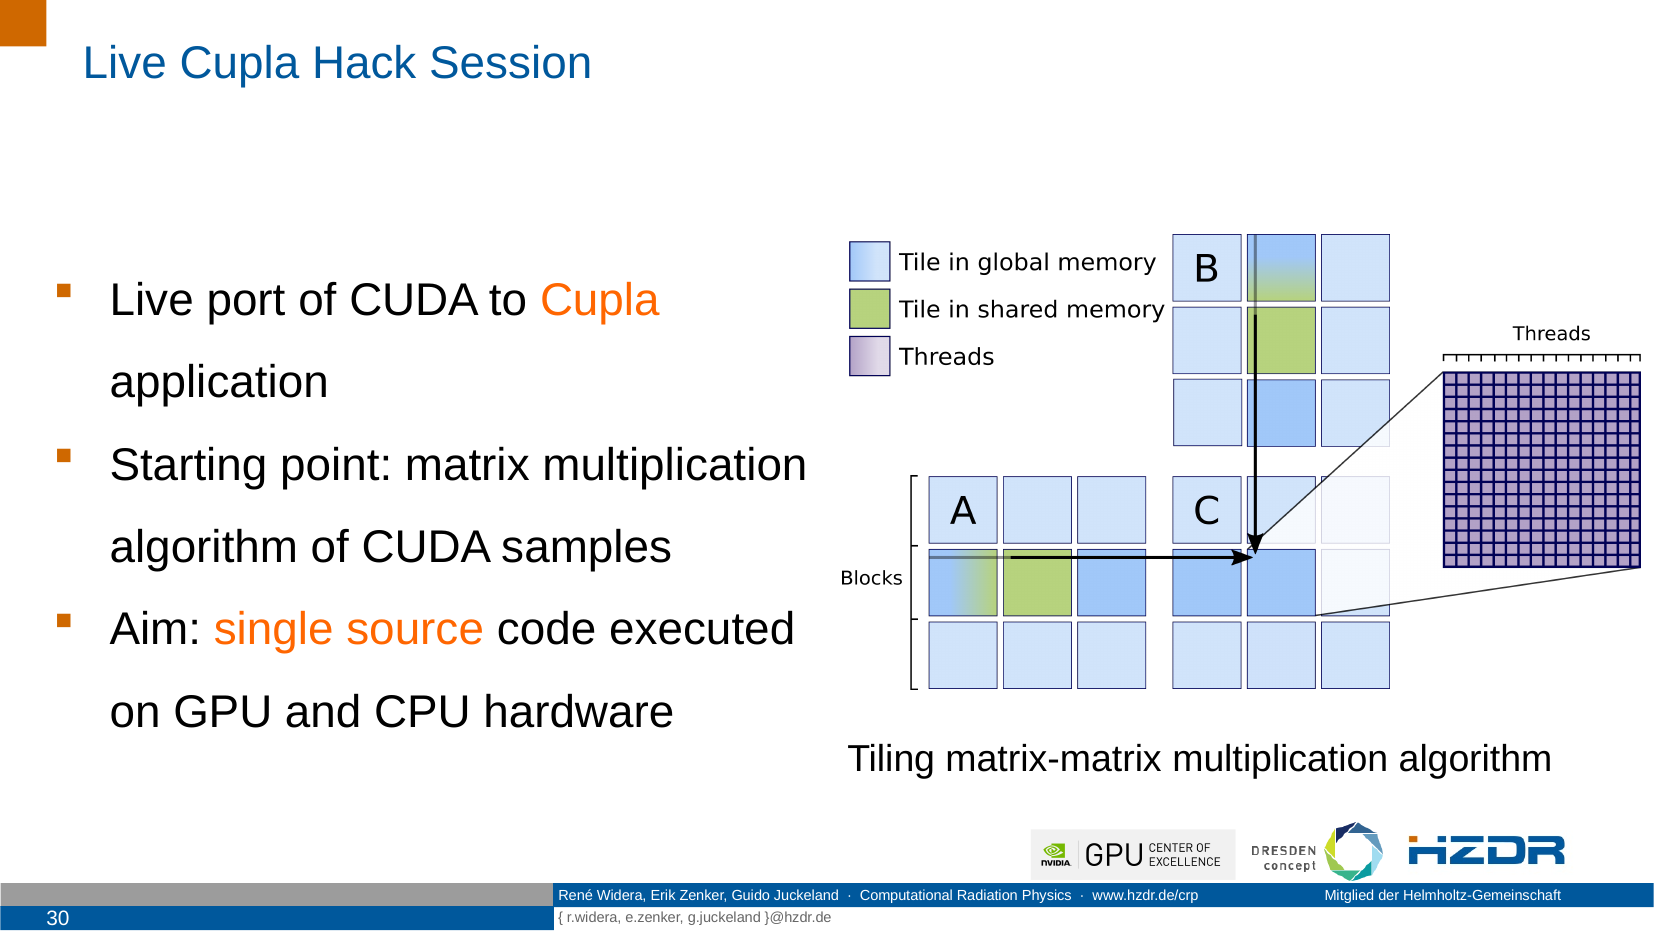

# Live Cupla Hack Session
Live port of CUDA to Cupla application
Starting point: matrix multiplication algorithm of CUDA samples
Aim: single source code executed on GPU and CPU hardware
Tiling matrix-matrix multiplication algorithm